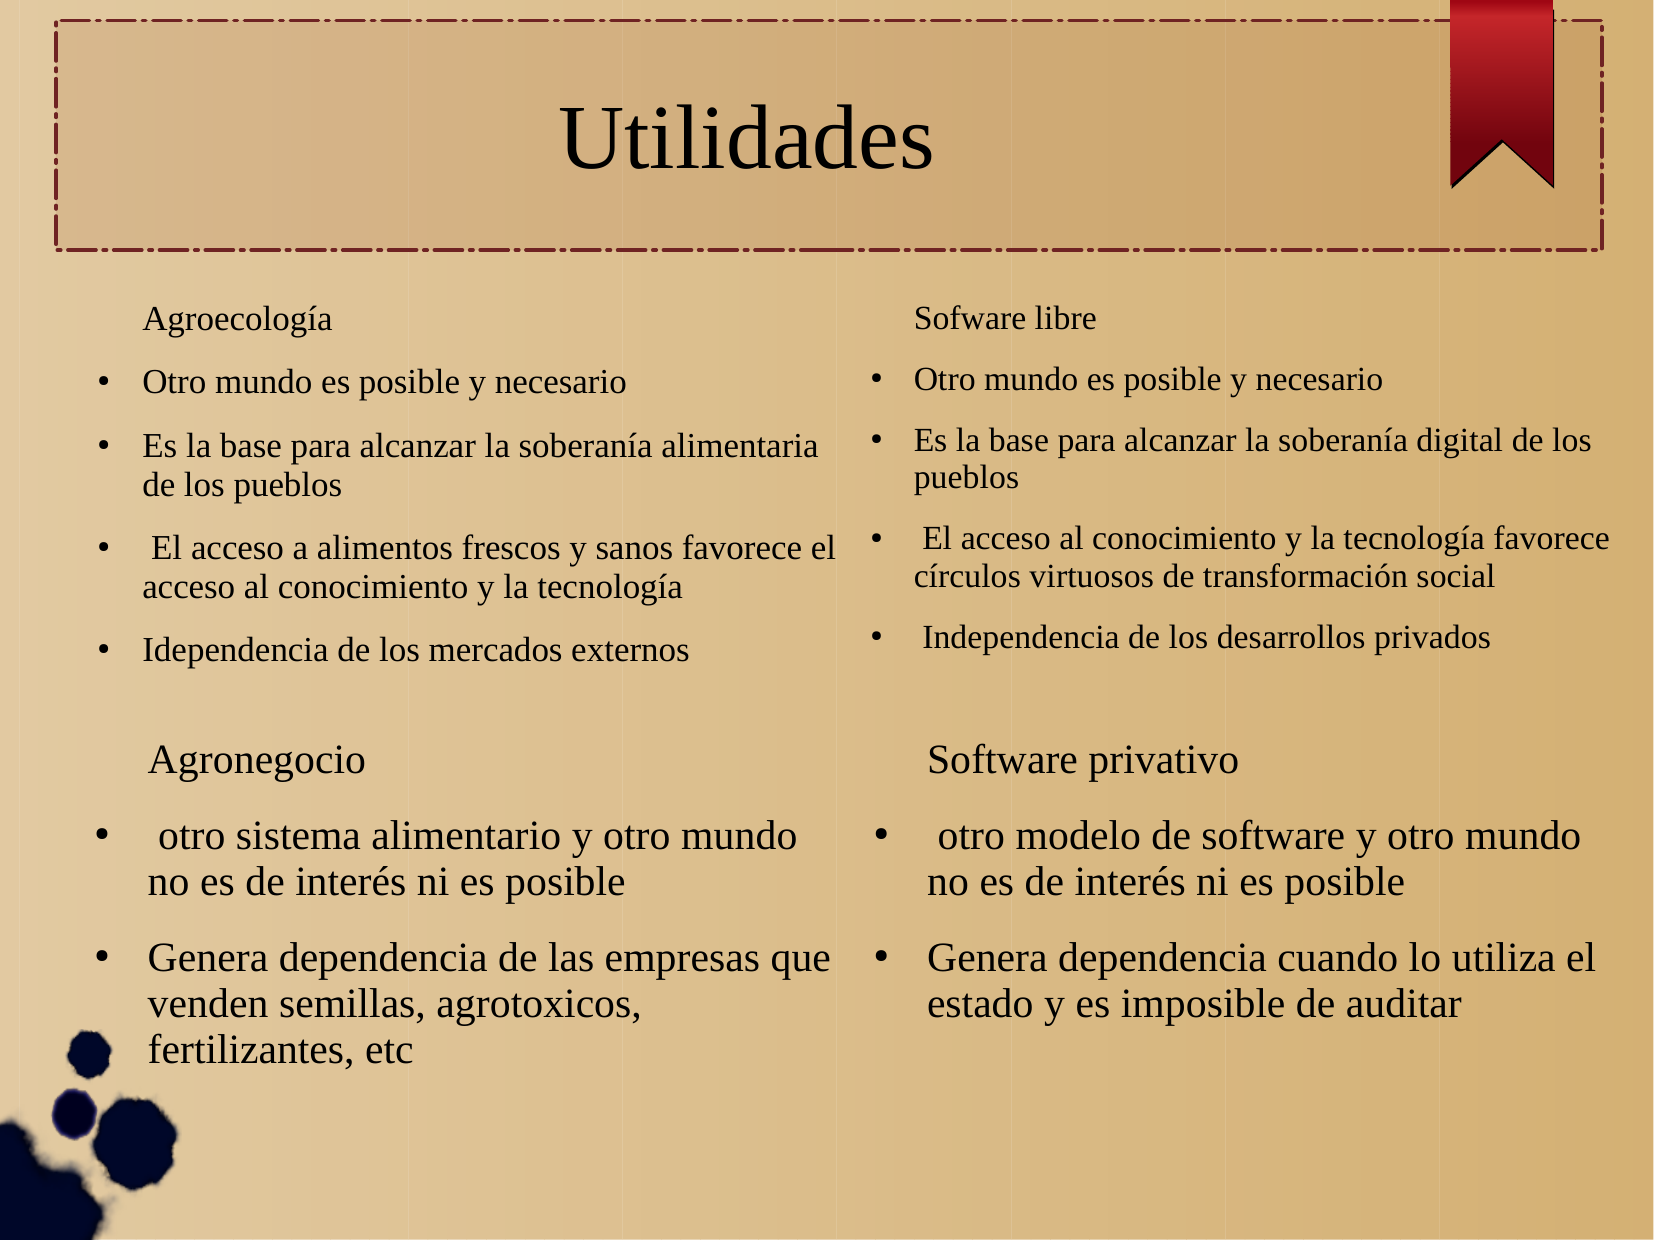

# Utilidades
Agroecología
Otro mundo es posible y necesario
Es la base para alcanzar la soberanía alimentaria de los pueblos
 El acceso a alimentos frescos y sanos favorece el acceso al conocimiento y la tecnología
Idependencia de los mercados externos
Sofware libre
Otro mundo es posible y necesario
Es la base para alcanzar la soberanía digital de los pueblos
 El acceso al conocimiento y la tecnología favorece círculos virtuosos de transformación social
 Independencia de los desarrollos privados
Agronegocio
 otro sistema alimentario y otro mundo no es de interés ni es posible
Genera dependencia de las empresas que venden semillas, agrotoxicos, fertilizantes, etc
Software privativo
 otro modelo de software y otro mundo no es de interés ni es posible
Genera dependencia cuando lo utiliza el estado y es imposible de auditar